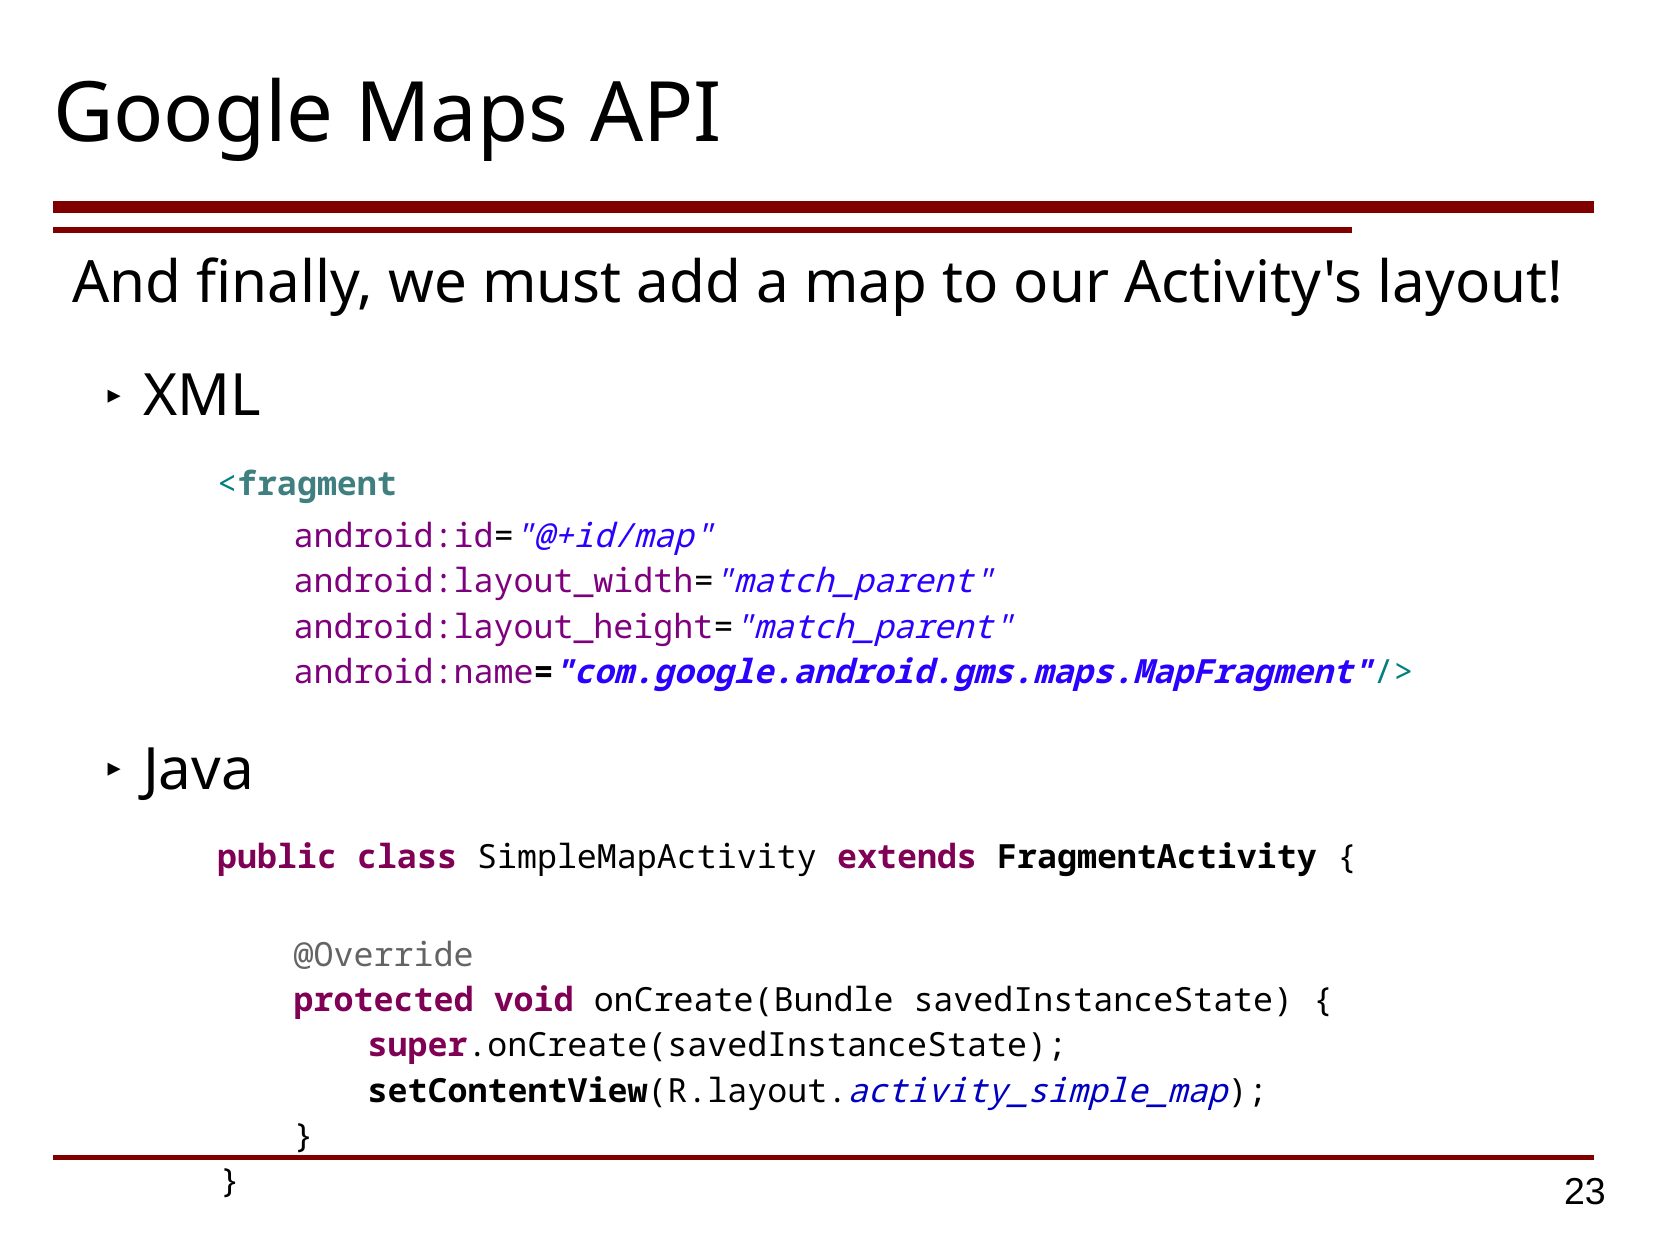

# Google Maps API
And finally, we must add a map to our Activity's layout!
XML
	<fragment
 	android:id="@+id/map"
 	android:layout_width="match_parent"
 	android:layout_height="match_parent"
 	android:name="com.google.android.gms.maps.MapFragment"/>
Java
	public class SimpleMapActivity extends FragmentActivity {
			@Override
			protected void onCreate(Bundle savedInstanceState) {
				super.onCreate(savedInstanceState);
				setContentView(R.layout.activity_simple_map);
			}
		}